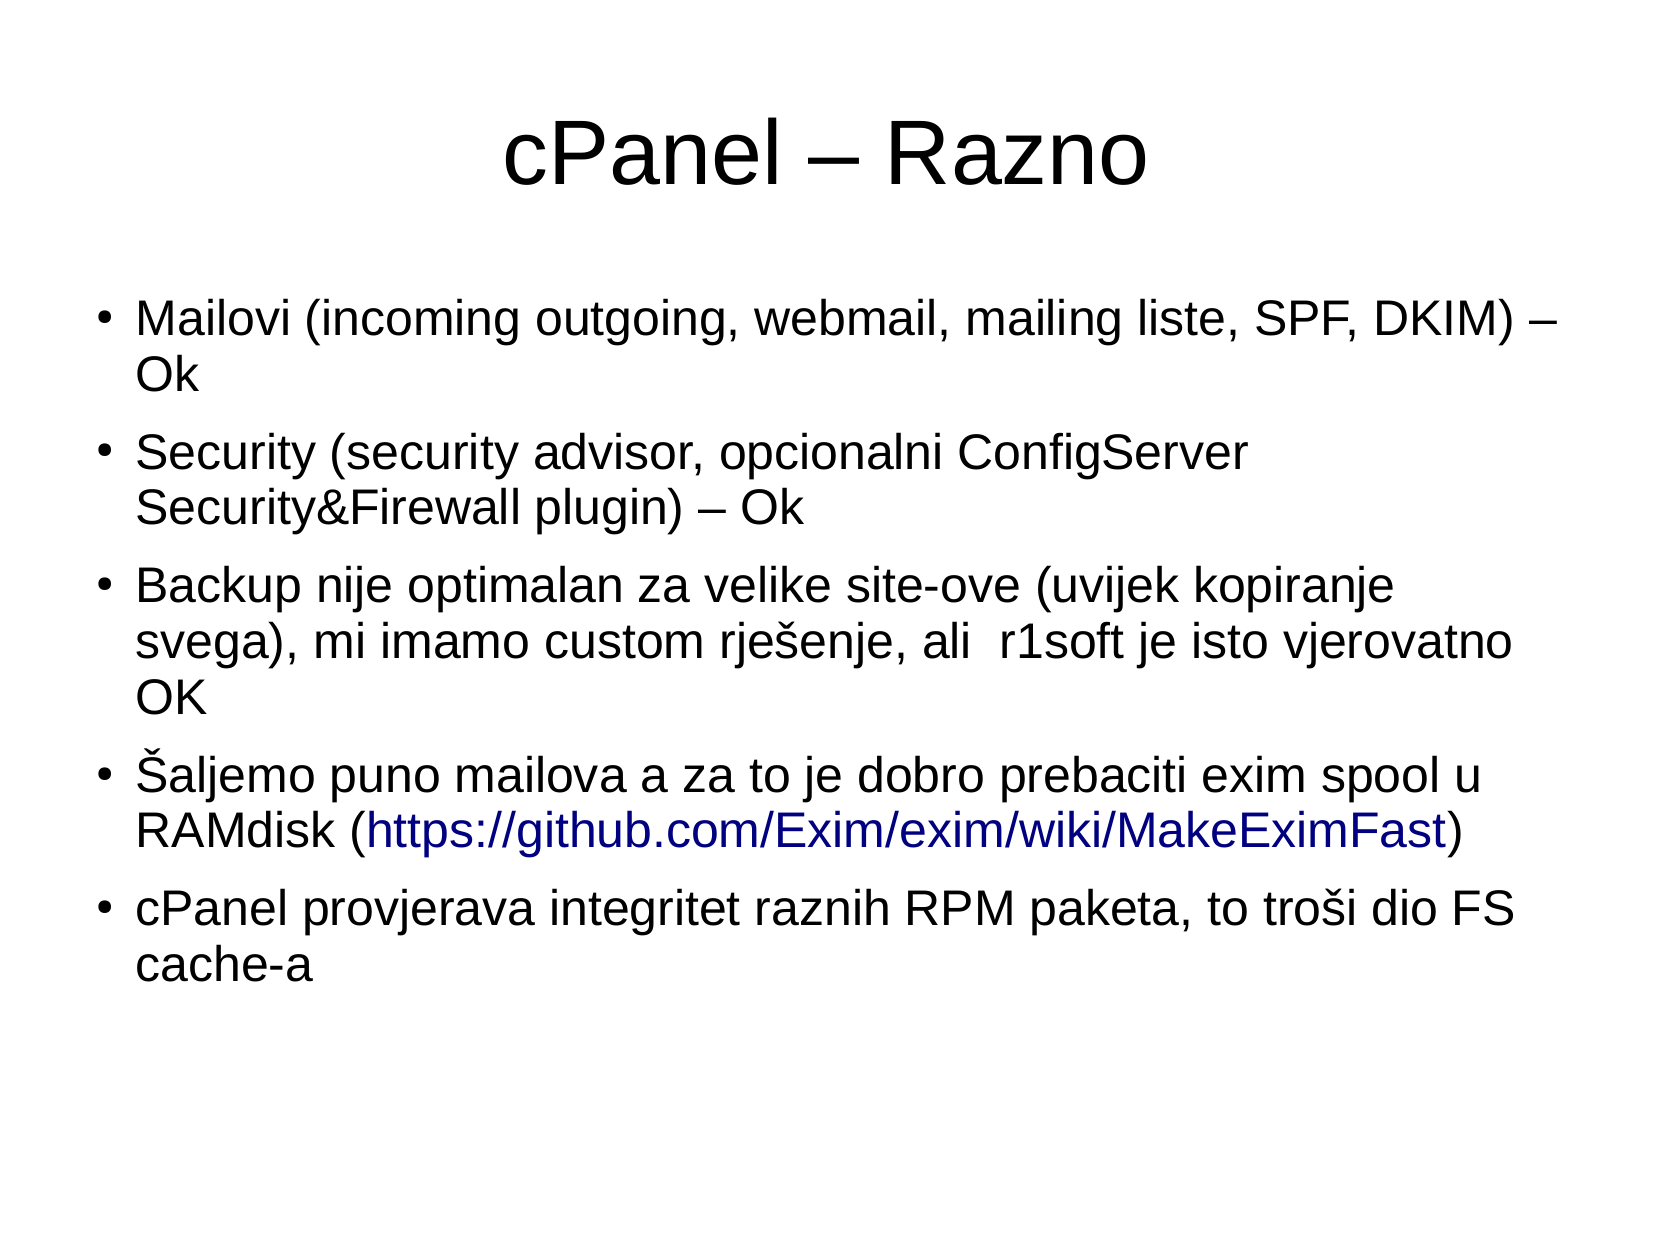

# cPanel – Razno
Mailovi (incoming outgoing, webmail, mailing liste, SPF, DKIM) – Ok
Security (security advisor, opcionalni ConfigServer Security&Firewall plugin) – Ok
Backup nije optimalan za velike site-ove (uvijek kopiranje svega), mi imamo custom rješenje, ali r1soft je isto vjerovatno OK
Šaljemo puno mailova a za to je dobro prebaciti exim spool u RAMdisk (https://github.com/Exim/exim/wiki/MakeEximFast)
cPanel provjerava integritet raznih RPM paketa, to troši dio FS cache-a